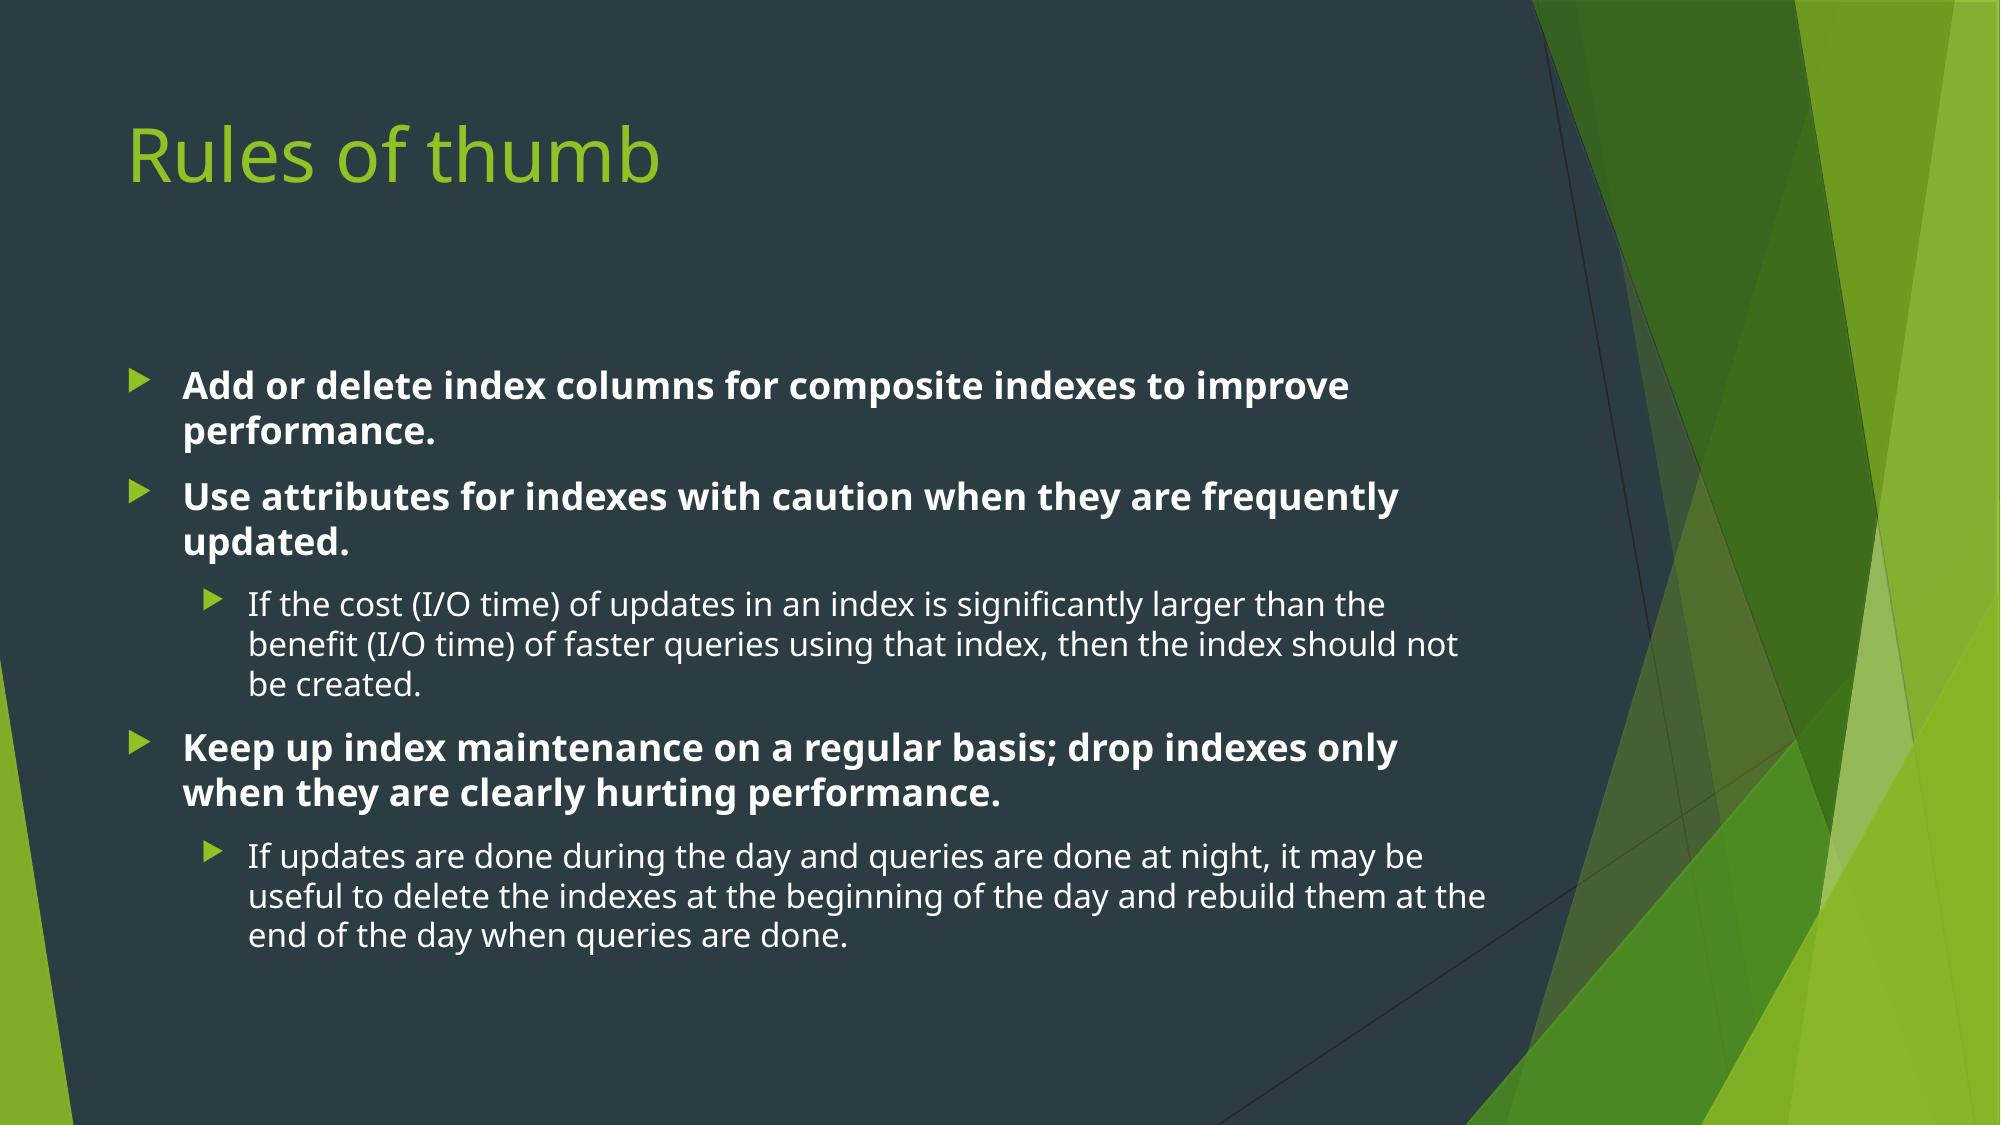

# Rules of thumb
Add or delete index columns for composite indexes to improve performance.
Use attributes for indexes with caution when they are frequently updated.
If the cost (I/O time) of updates in an index is significantly larger than the benefit (I/O time) of faster queries using that index, then the index should not be created.
Keep up index maintenance on a regular basis; drop indexes only when they are clearly hurting performance.
If updates are done during the day and queries are done at night, it may be useful to delete the indexes at the beginning of the day and rebuild them at the end of the day when queries are done.